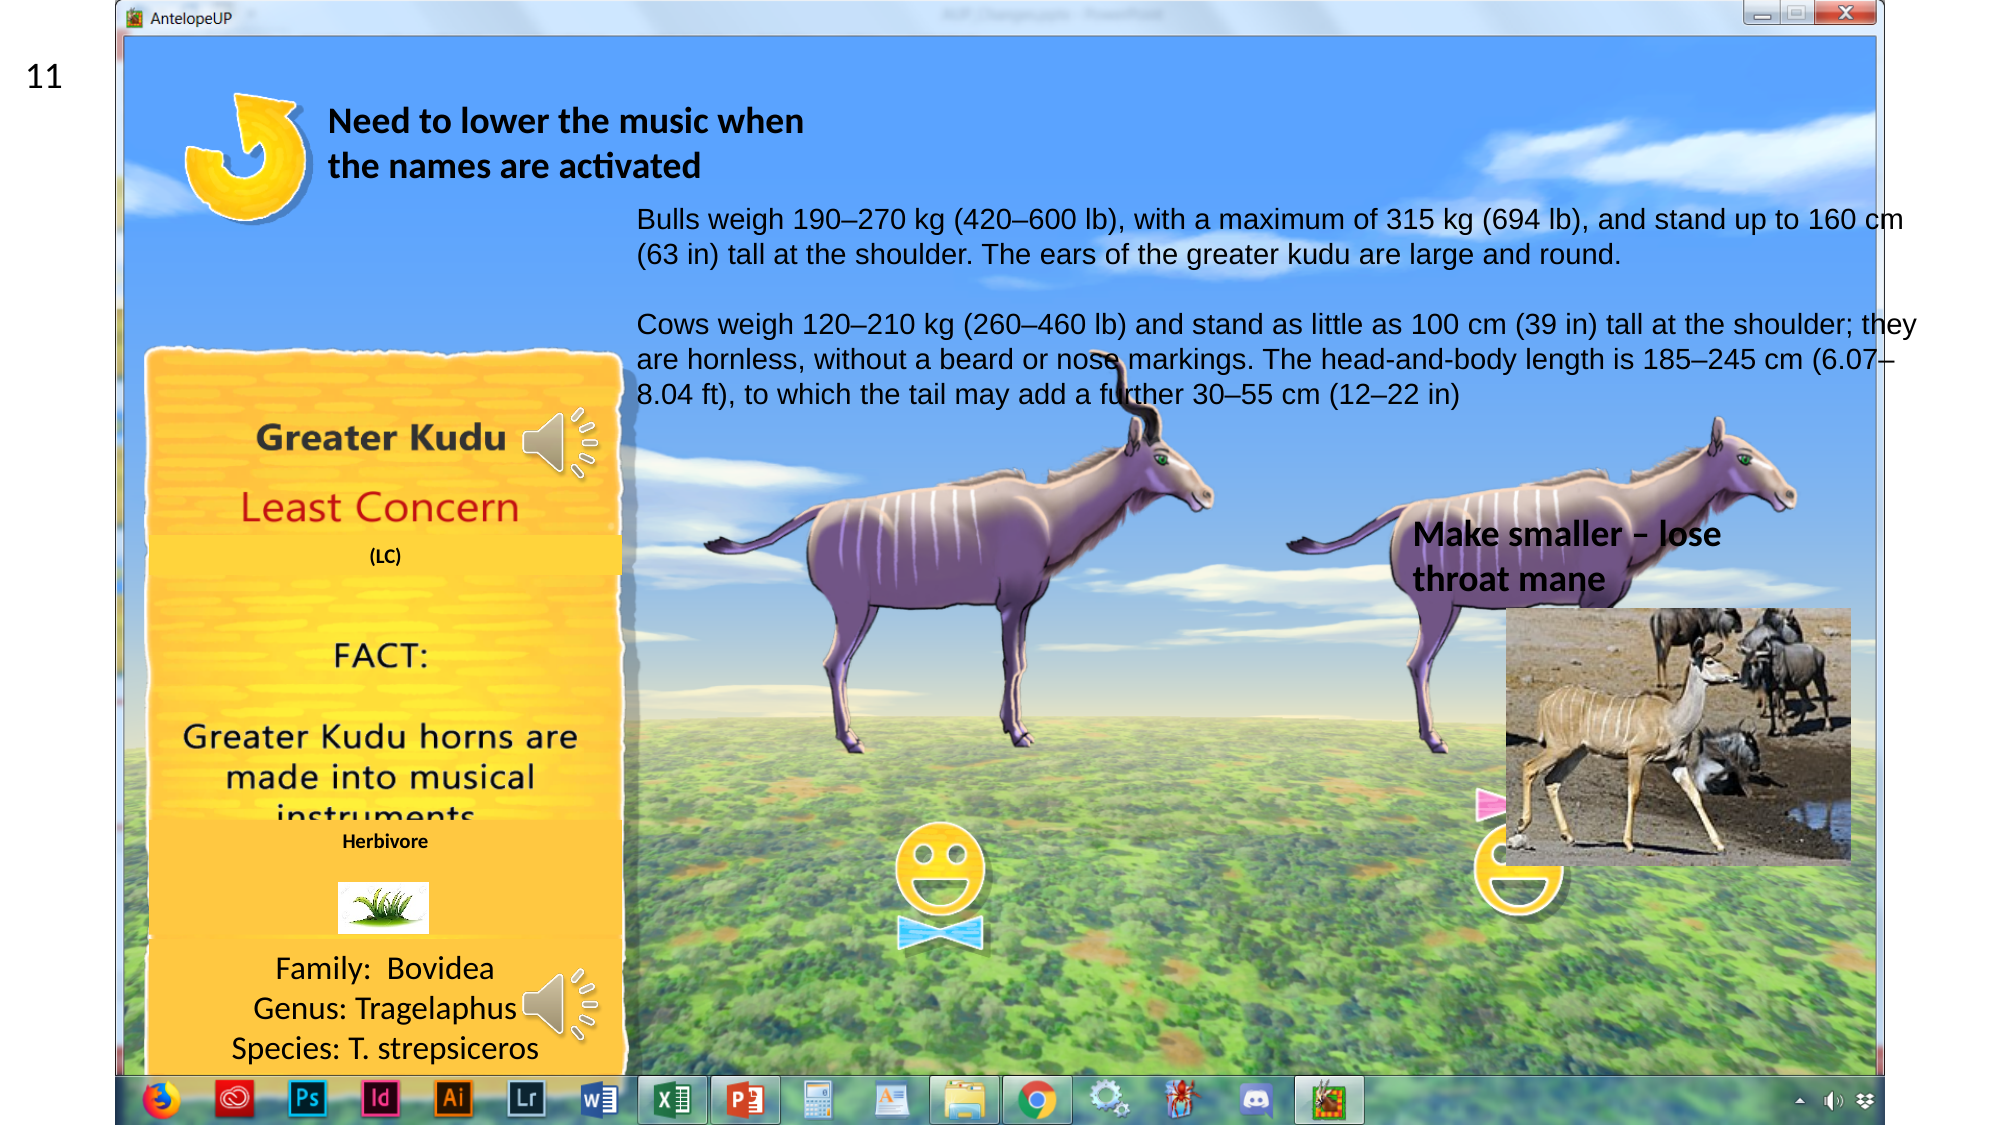

11
Need to lower the music when the names are activated
Bulls weigh 190–270 kg (420–600 lb), with a maximum of 315 kg (694 lb), and stand up to 160 cm (63 in) tall at the shoulder. The ears of the greater kudu are large and round.
Cows weigh 120–210 kg (260–460 lb) and stand as little as 100 cm (39 in) tall at the shoulder; they are hornless, without a beard or nose markings. The head-and-body length is 185–245 cm (6.07–8.04 ft), to which the tail may add a further 30–55 cm (12–22 in)
Make smaller – lose throat mane
(LC)
Herbivore
Family: Bovidea
Genus: Tragelaphus
Species: T. strepsiceros